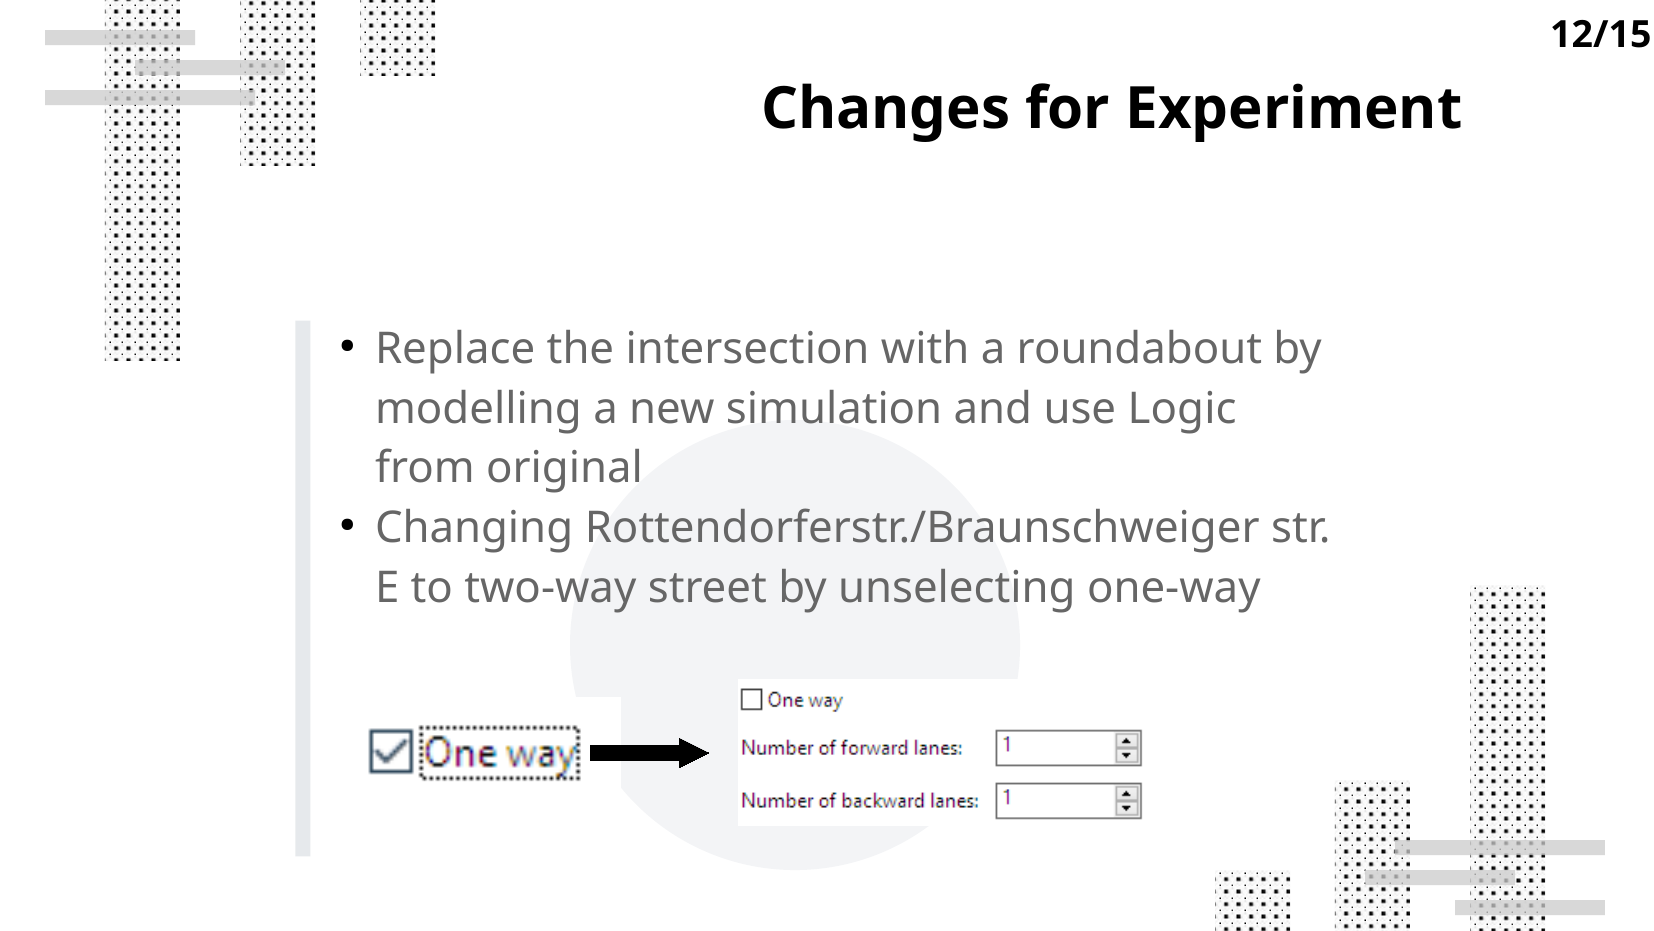

12/15
Changes for Experiment
Replace the intersection with a roundabout by modelling a new simulation and use Logic from original
Changing Rottendorferstr./Braunschweiger str. E to two-way street by unselecting one-way